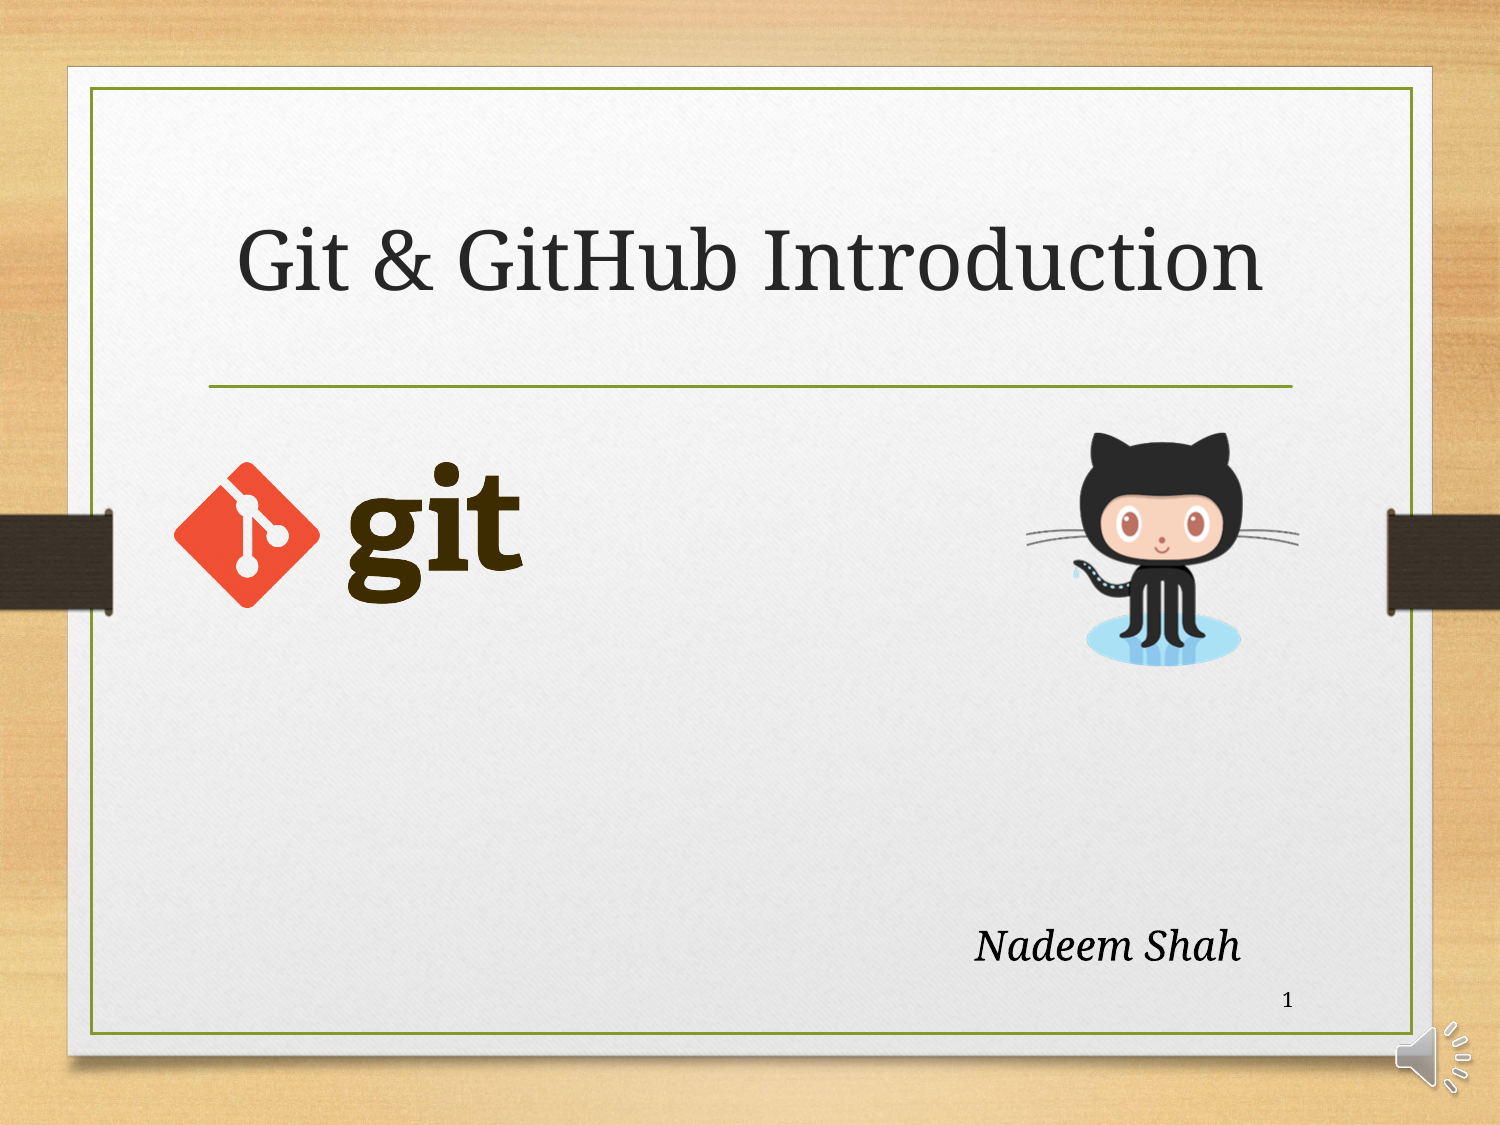

# Git & GitHub Introduction
 Nadeem Shah